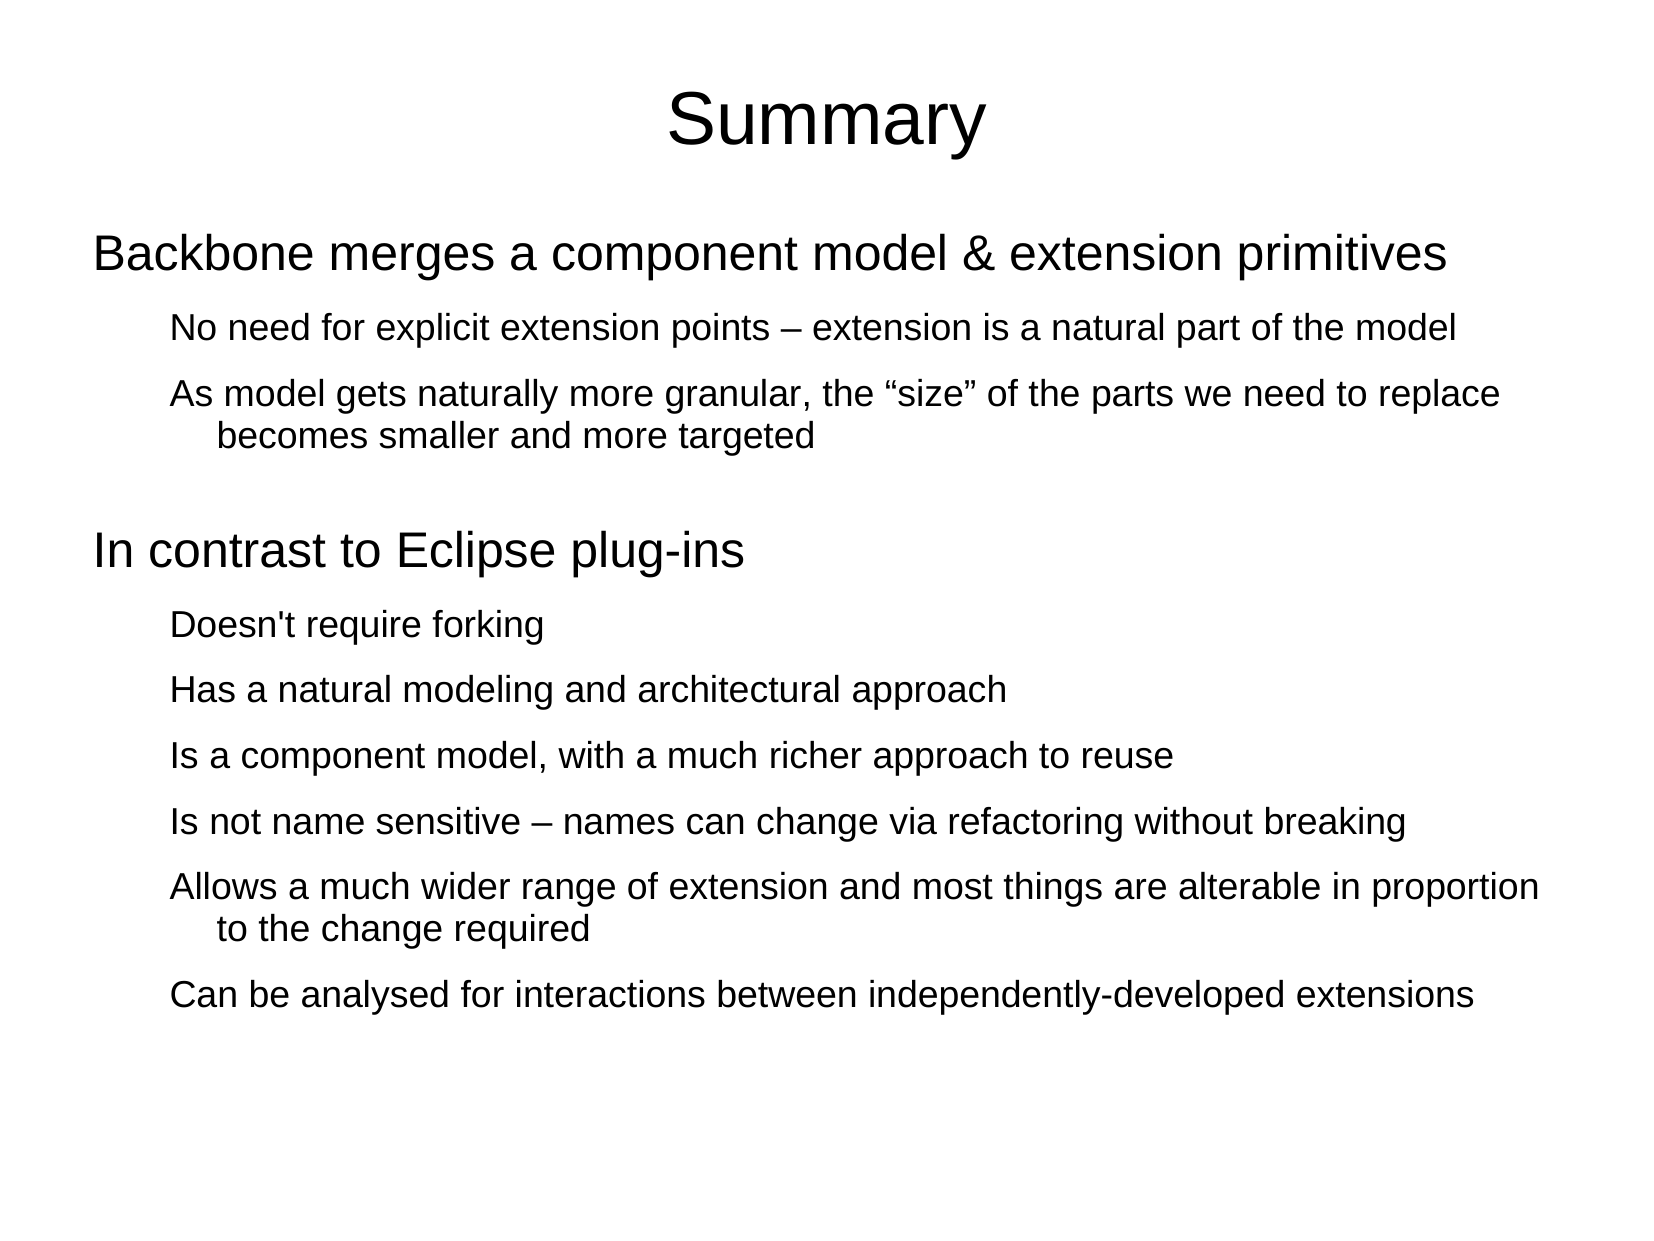

# Summary
Backbone merges a component model & extension primitives
No need for explicit extension points – extension is a natural part of the model
As model gets naturally more granular, the “size” of the parts we need to replace becomes smaller and more targeted
In contrast to Eclipse plug-ins
Doesn't require forking
Has a natural modeling and architectural approach
Is a component model, with a much richer approach to reuse
Is not name sensitive – names can change via refactoring without breaking
Allows a much wider range of extension and most things are alterable in proportion to the change required
Can be analysed for interactions between independently-developed extensions